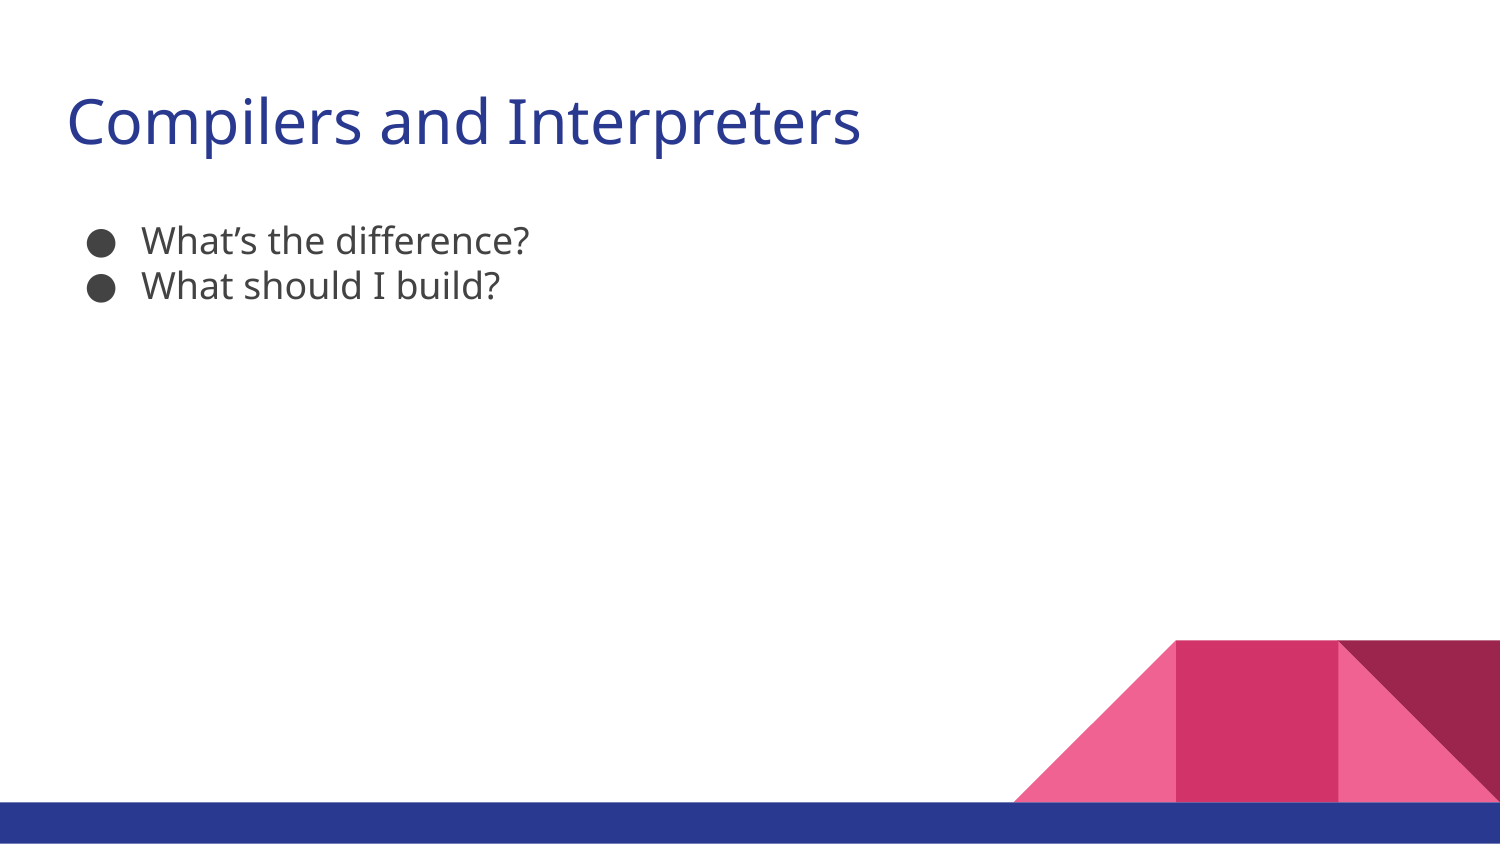

# Compilers and Interpreters
What’s the difference?
What should I build?